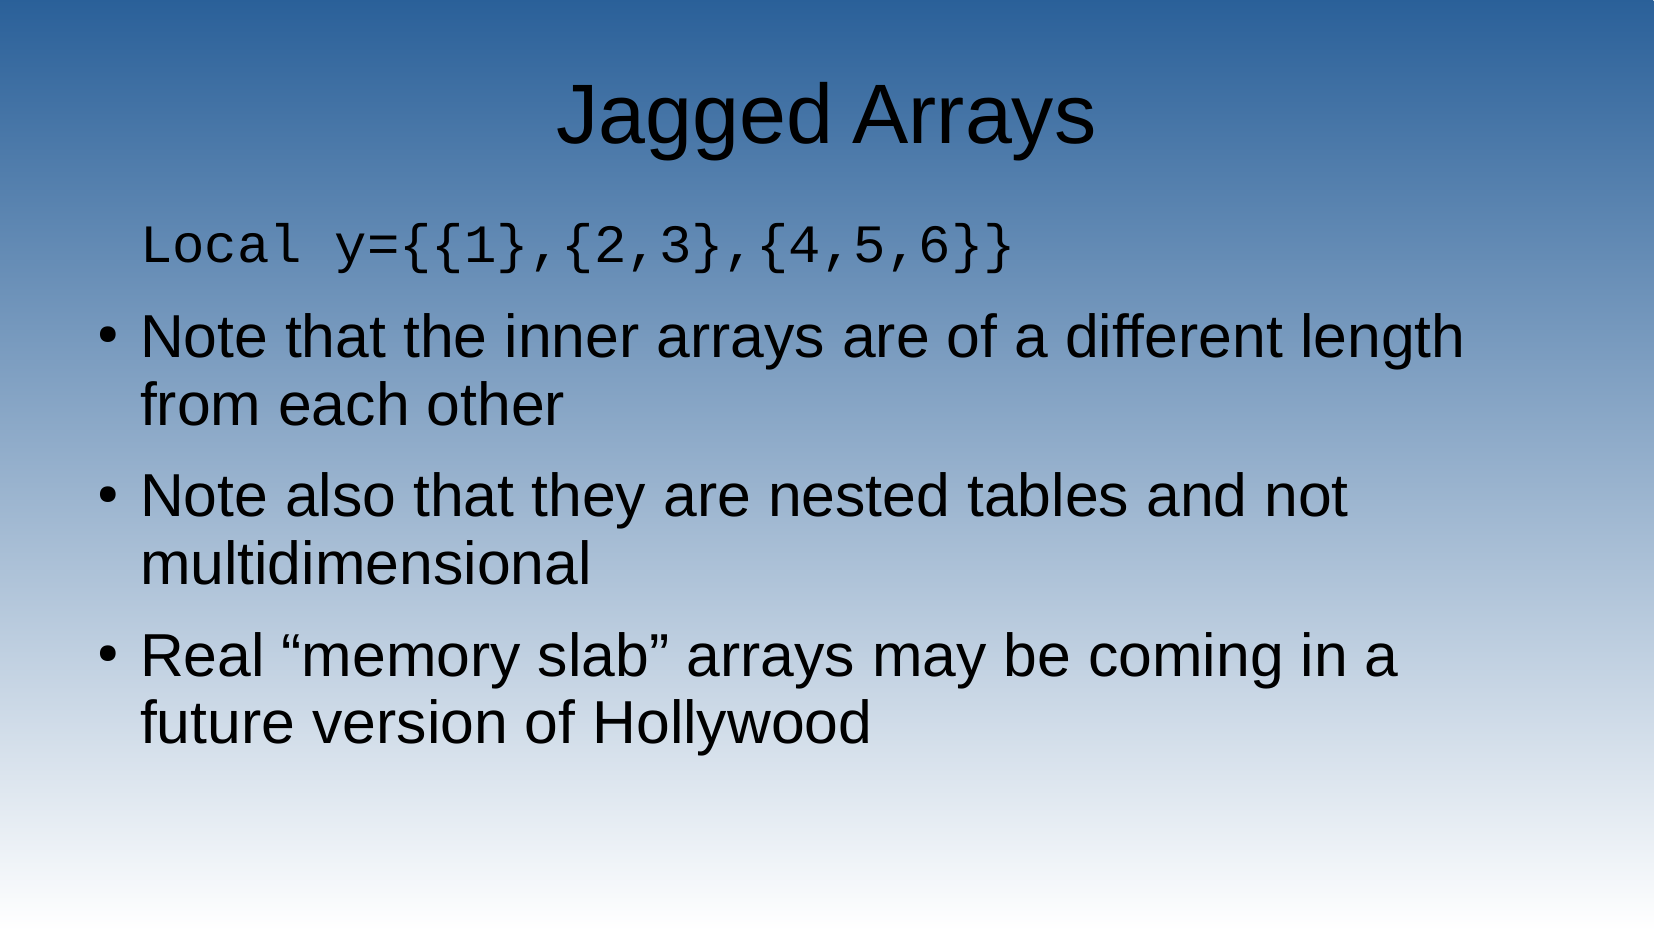

# Jagged Arrays
Local y={{1},{2,3},{4,5,6}}
Note that the inner arrays are of a different length from each other
Note also that they are nested tables and not multidimensional
Real “memory slab” arrays may be coming in a future version of Hollywood